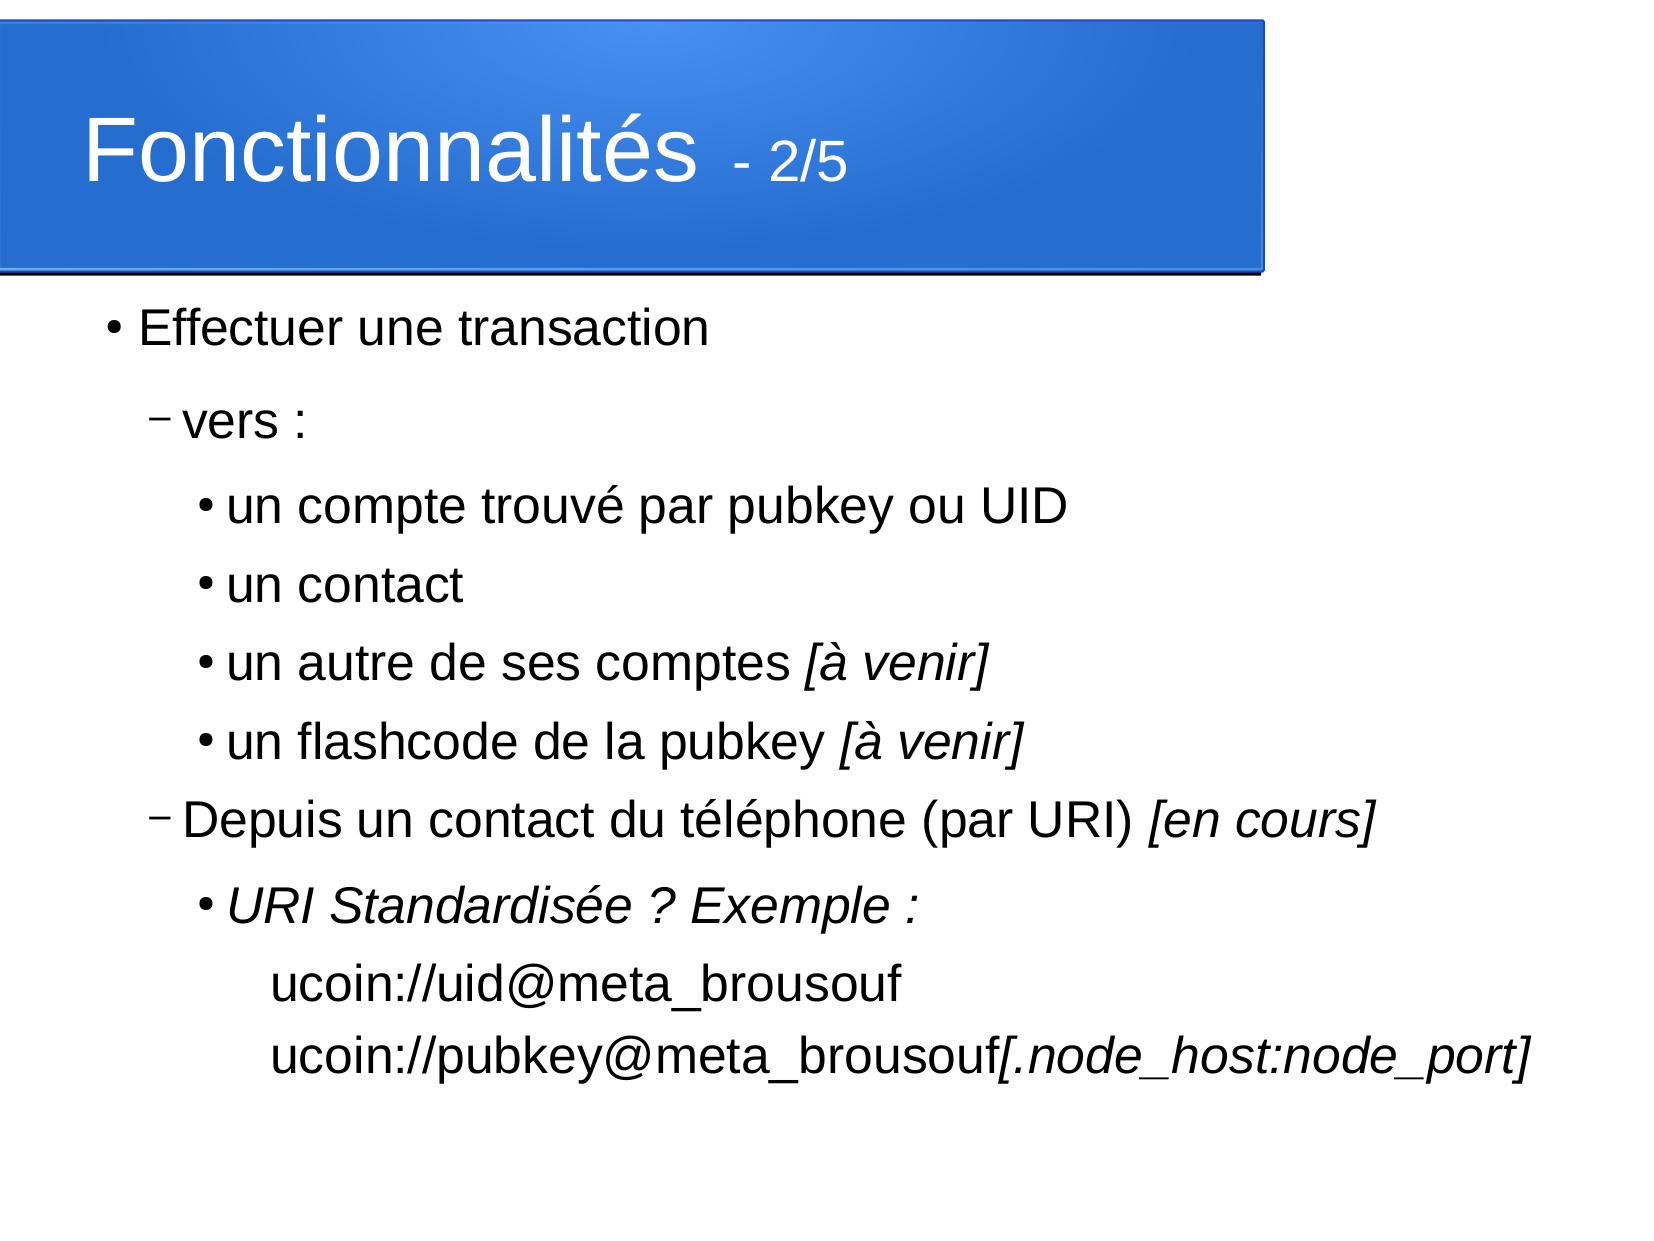

# Fonctionnalités - 2/5
Effectuer une transaction
vers :
un compte trouvé par pubkey ou UID
un contact
un autre de ses comptes [à venir]
un flashcode de la pubkey [à venir]
Depuis un contact du téléphone (par URI) [en cours]
URI Standardisée ? Exemple :
ucoin://uid@meta_brousouf
ucoin://pubkey@meta_brousouf[.node_host:node_port]